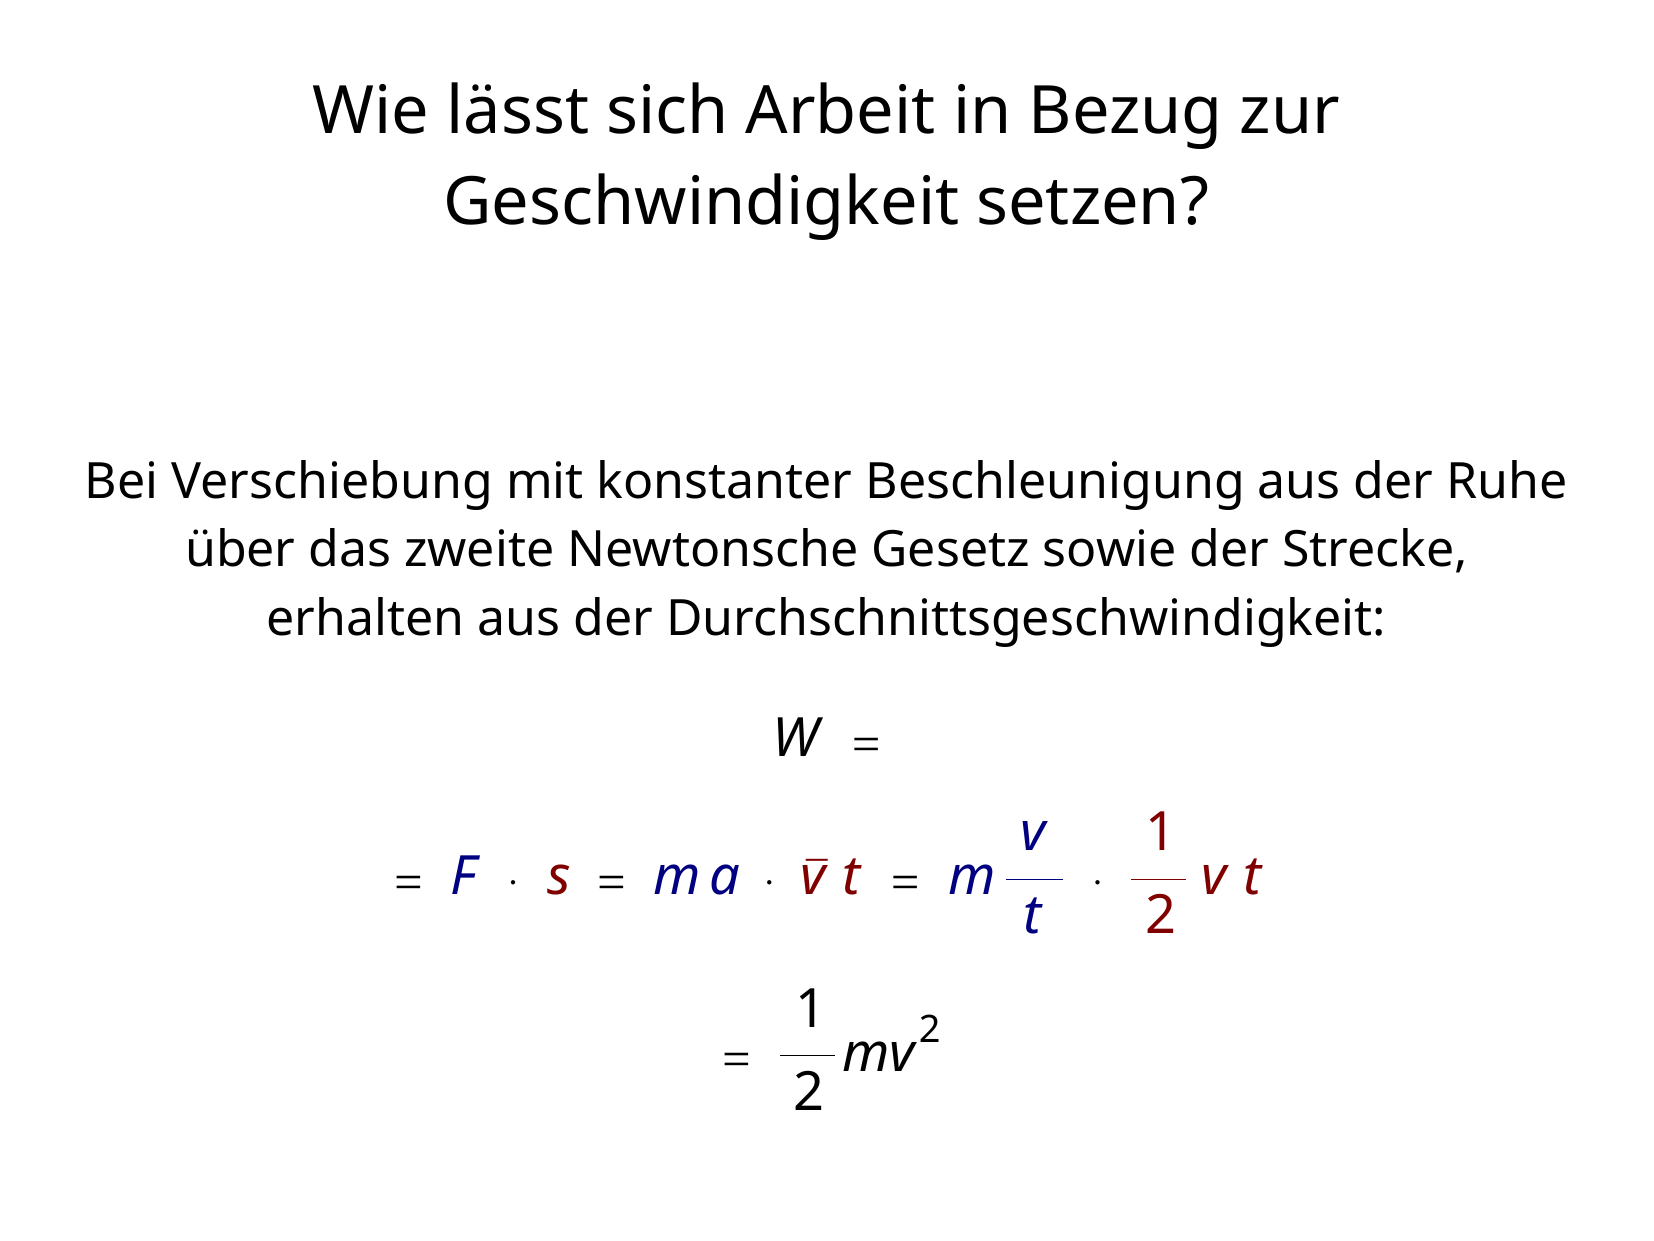

# Wie lässt sich Arbeit in Bezug zur Geschwindigkeit setzen?
Bei Verschiebung mit konstanter Beschleunigung aus der Ruhe über das zweite Newtonsche Gesetz sowie der Strecke, erhalten aus der Durchschnittsgeschwindigkeit: